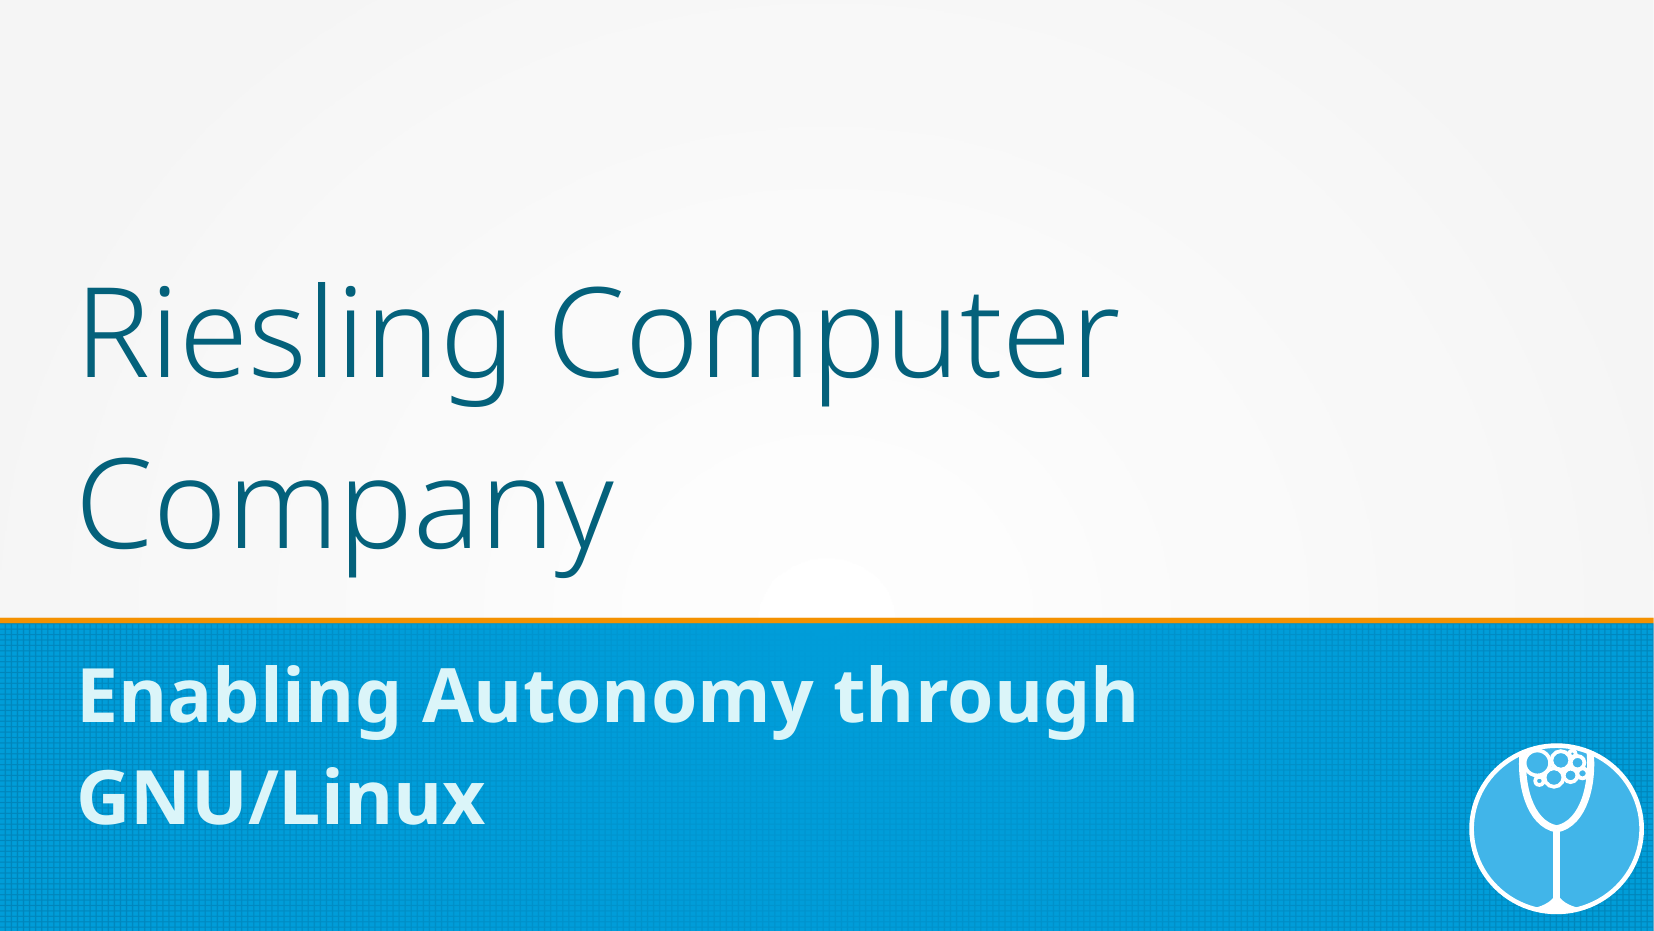

# Riesling Computer Company
Enabling Autonomy through GNU/Linux